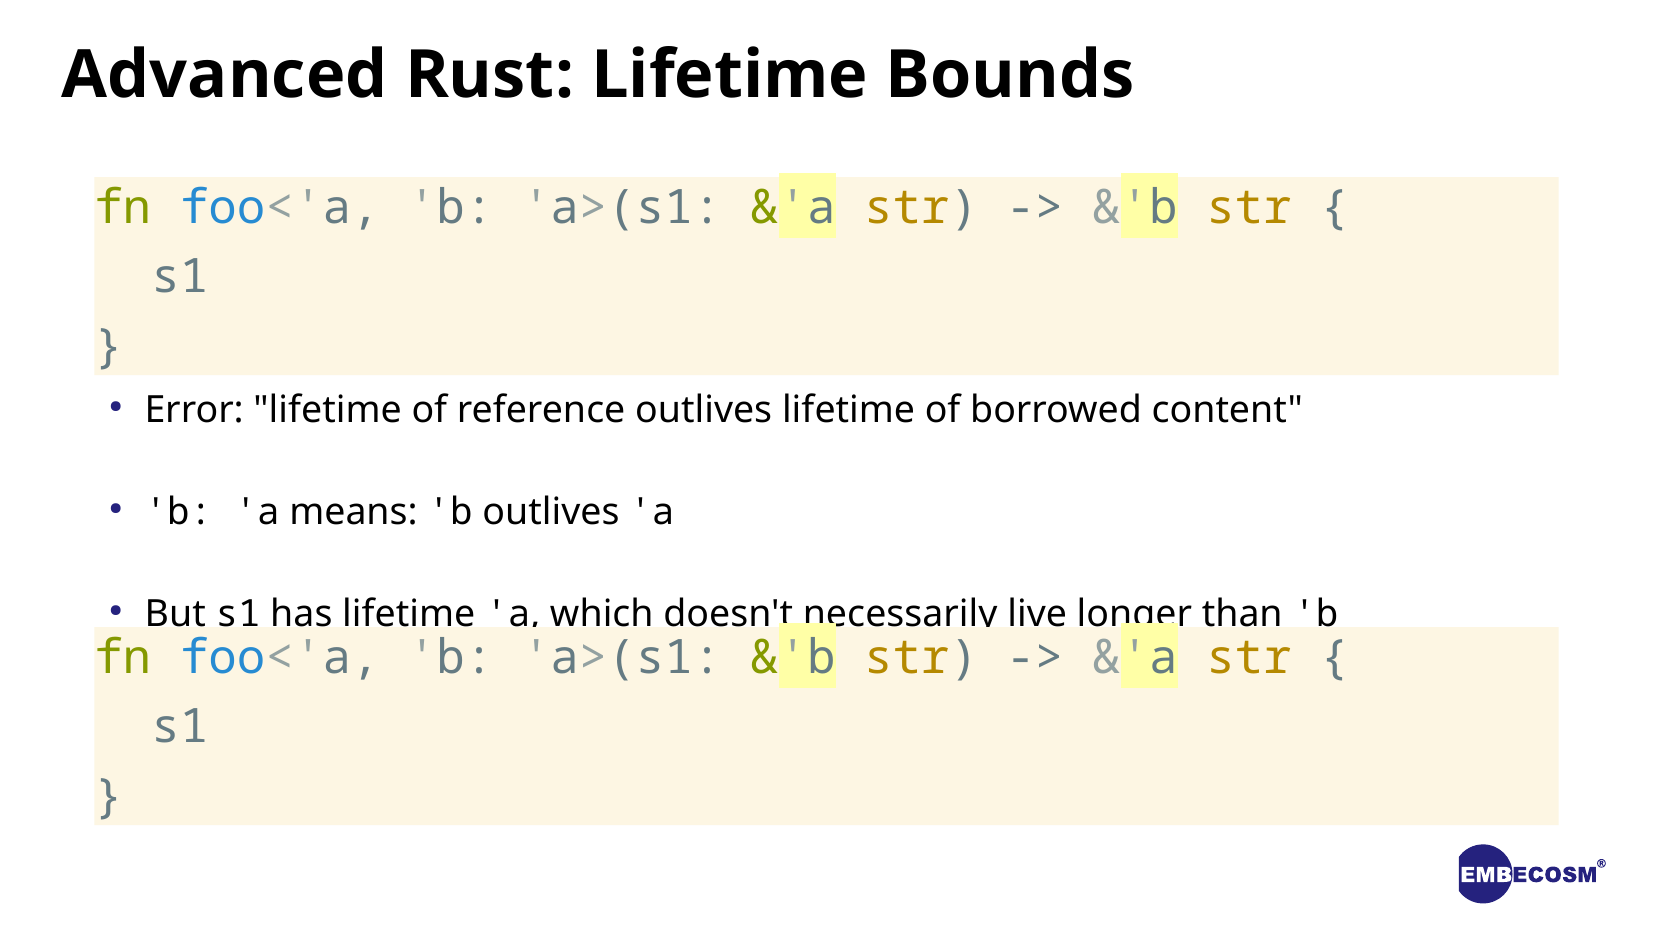

# Advanced Rust: Lifetime Bounds
fn foo<'a, 'b: 'a>(s1: &'a str) -> &'b str {
 s1
}
Error: "lifetime of reference outlives lifetime of borrowed content"
'b: 'a means: 'b outlives 'a
But s1 has lifetime 'a, which doesn't necessarily live longer than 'b
fn foo<'a, 'b: 'a>(s1: &'b str) -> &'a str {
 s1
}